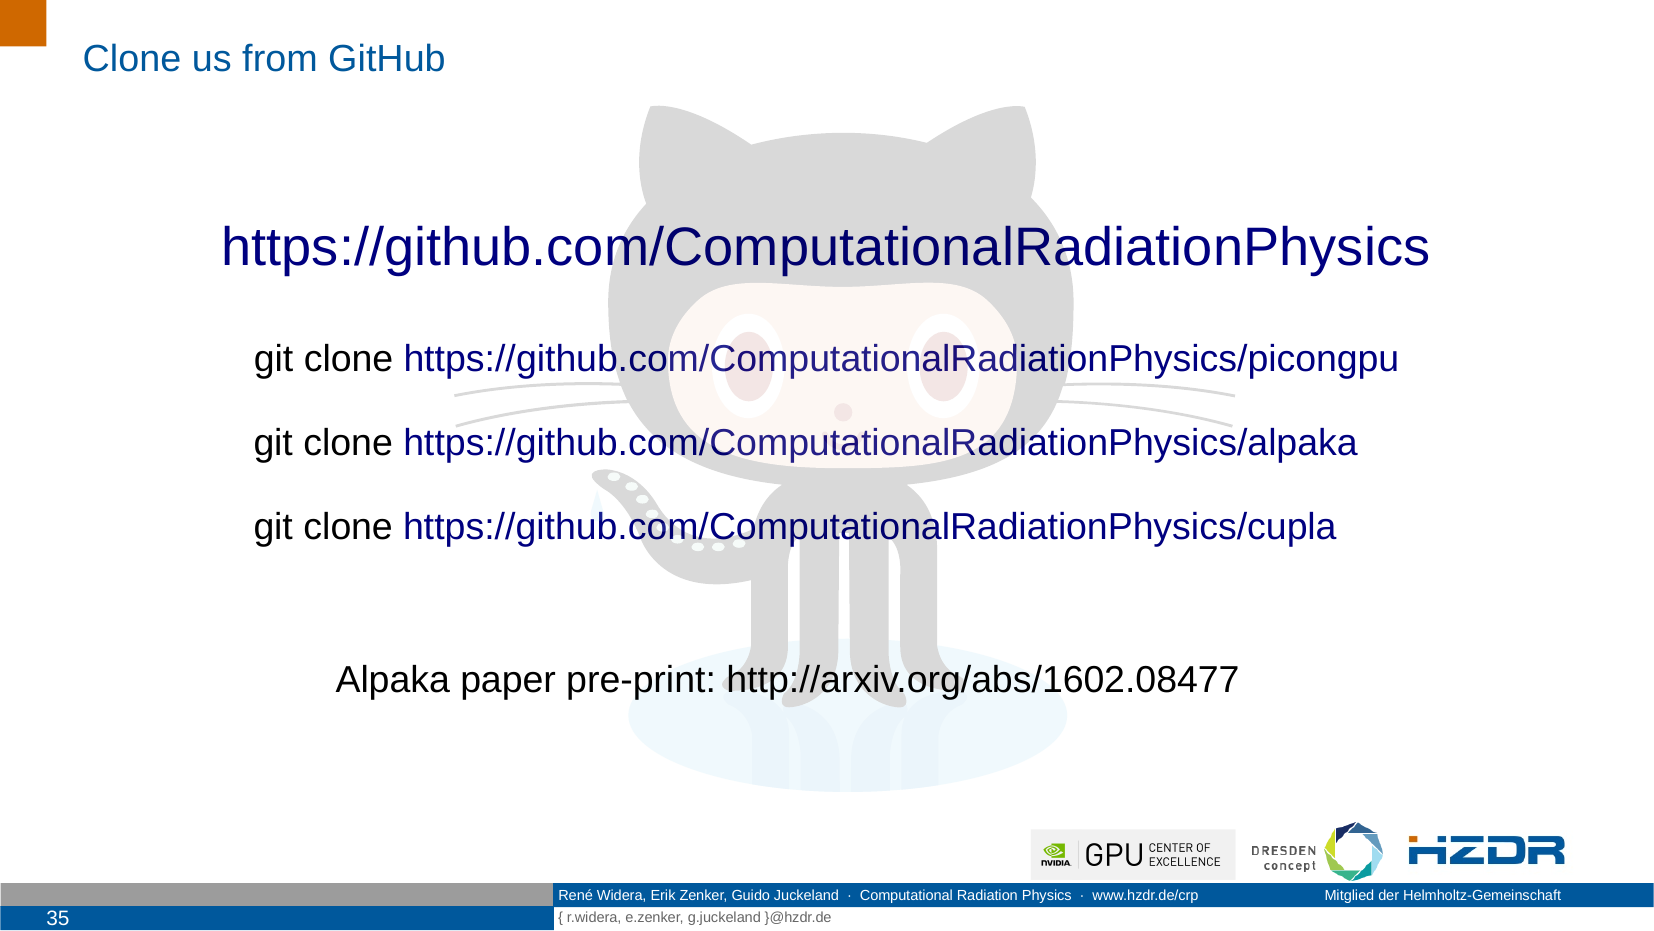

# Clone us from GitHub
https://github.com/ComputationalRadiationPhysics
git clone https://github.com/ComputationalRadiationPhysics/picongpu
git clone https://github.com/ComputationalRadiationPhysics/alpaka
git clone https://github.com/ComputationalRadiationPhysics/cupla
Alpaka paper pre-print: http://arxiv.org/abs/1602.08477